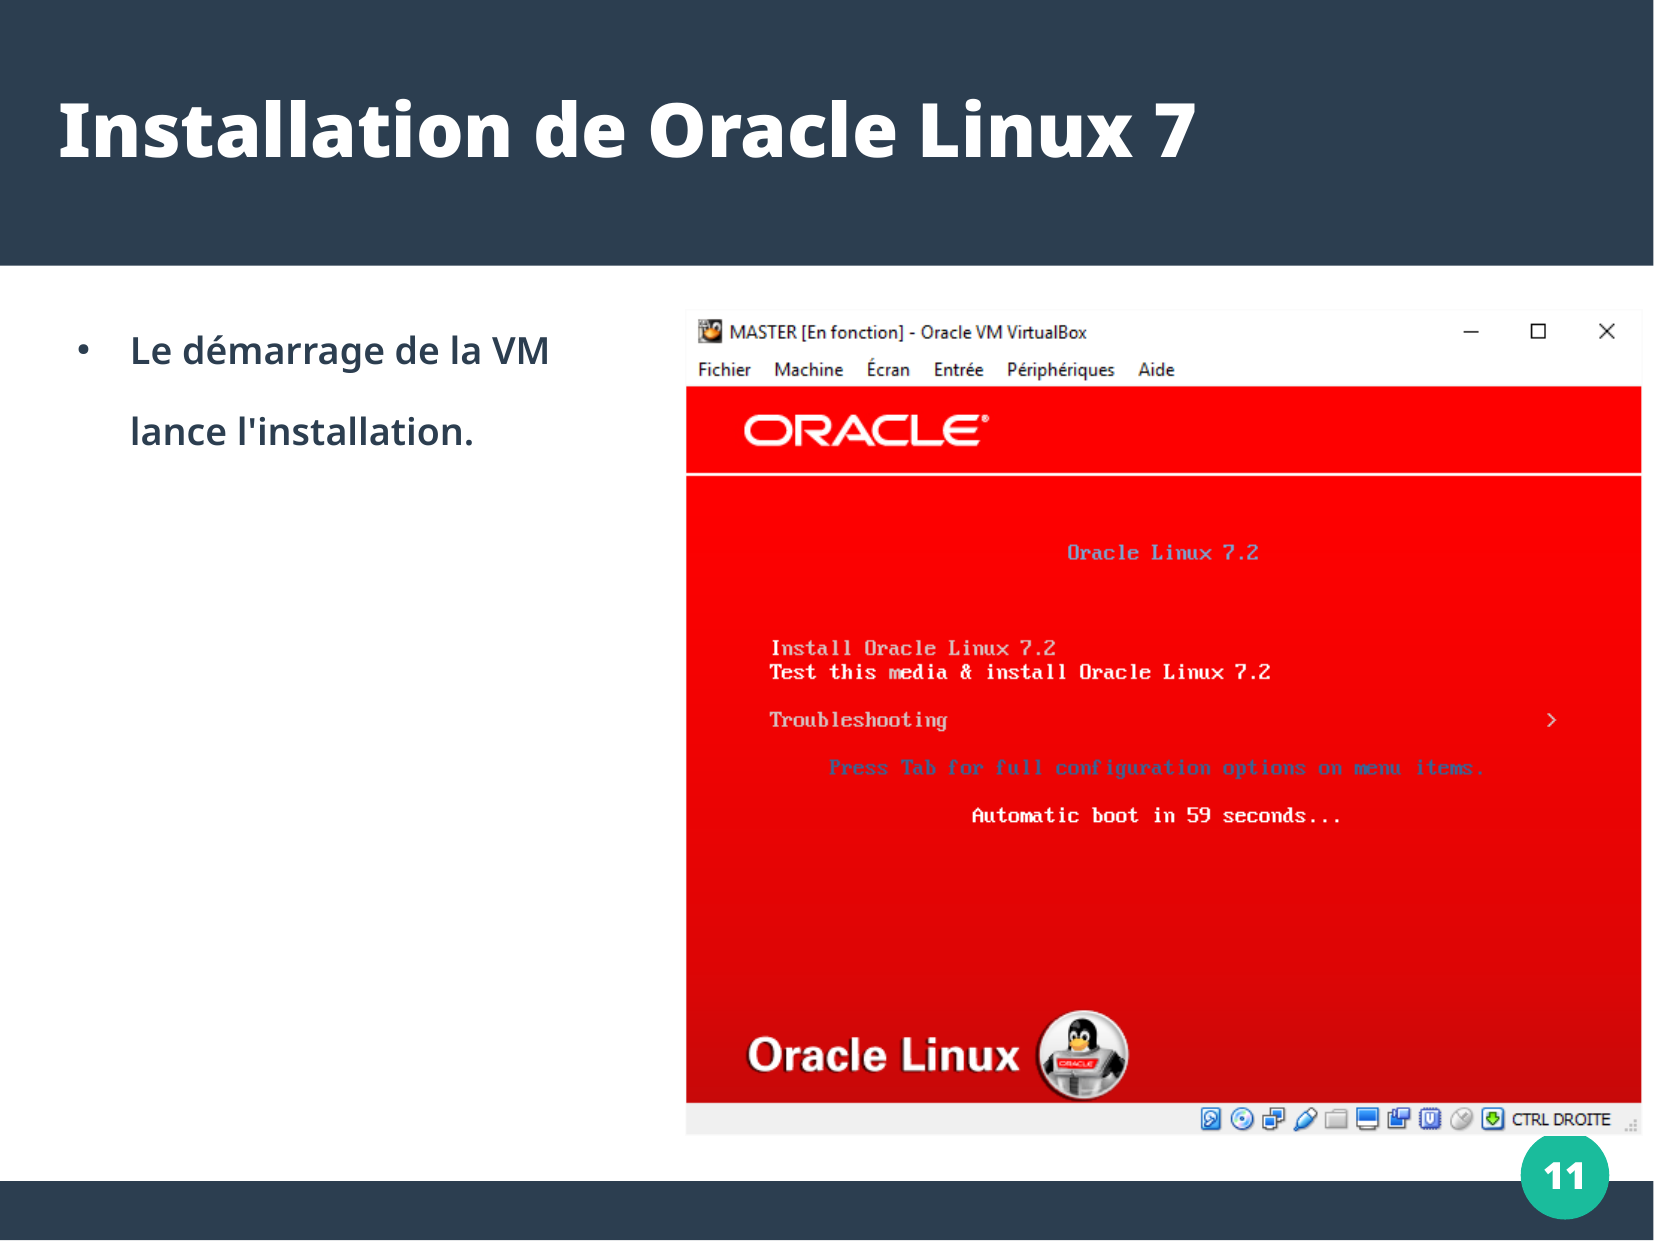

# Installation de Oracle Linux 7
Le démarrage de la VM
lance l'installation.
11